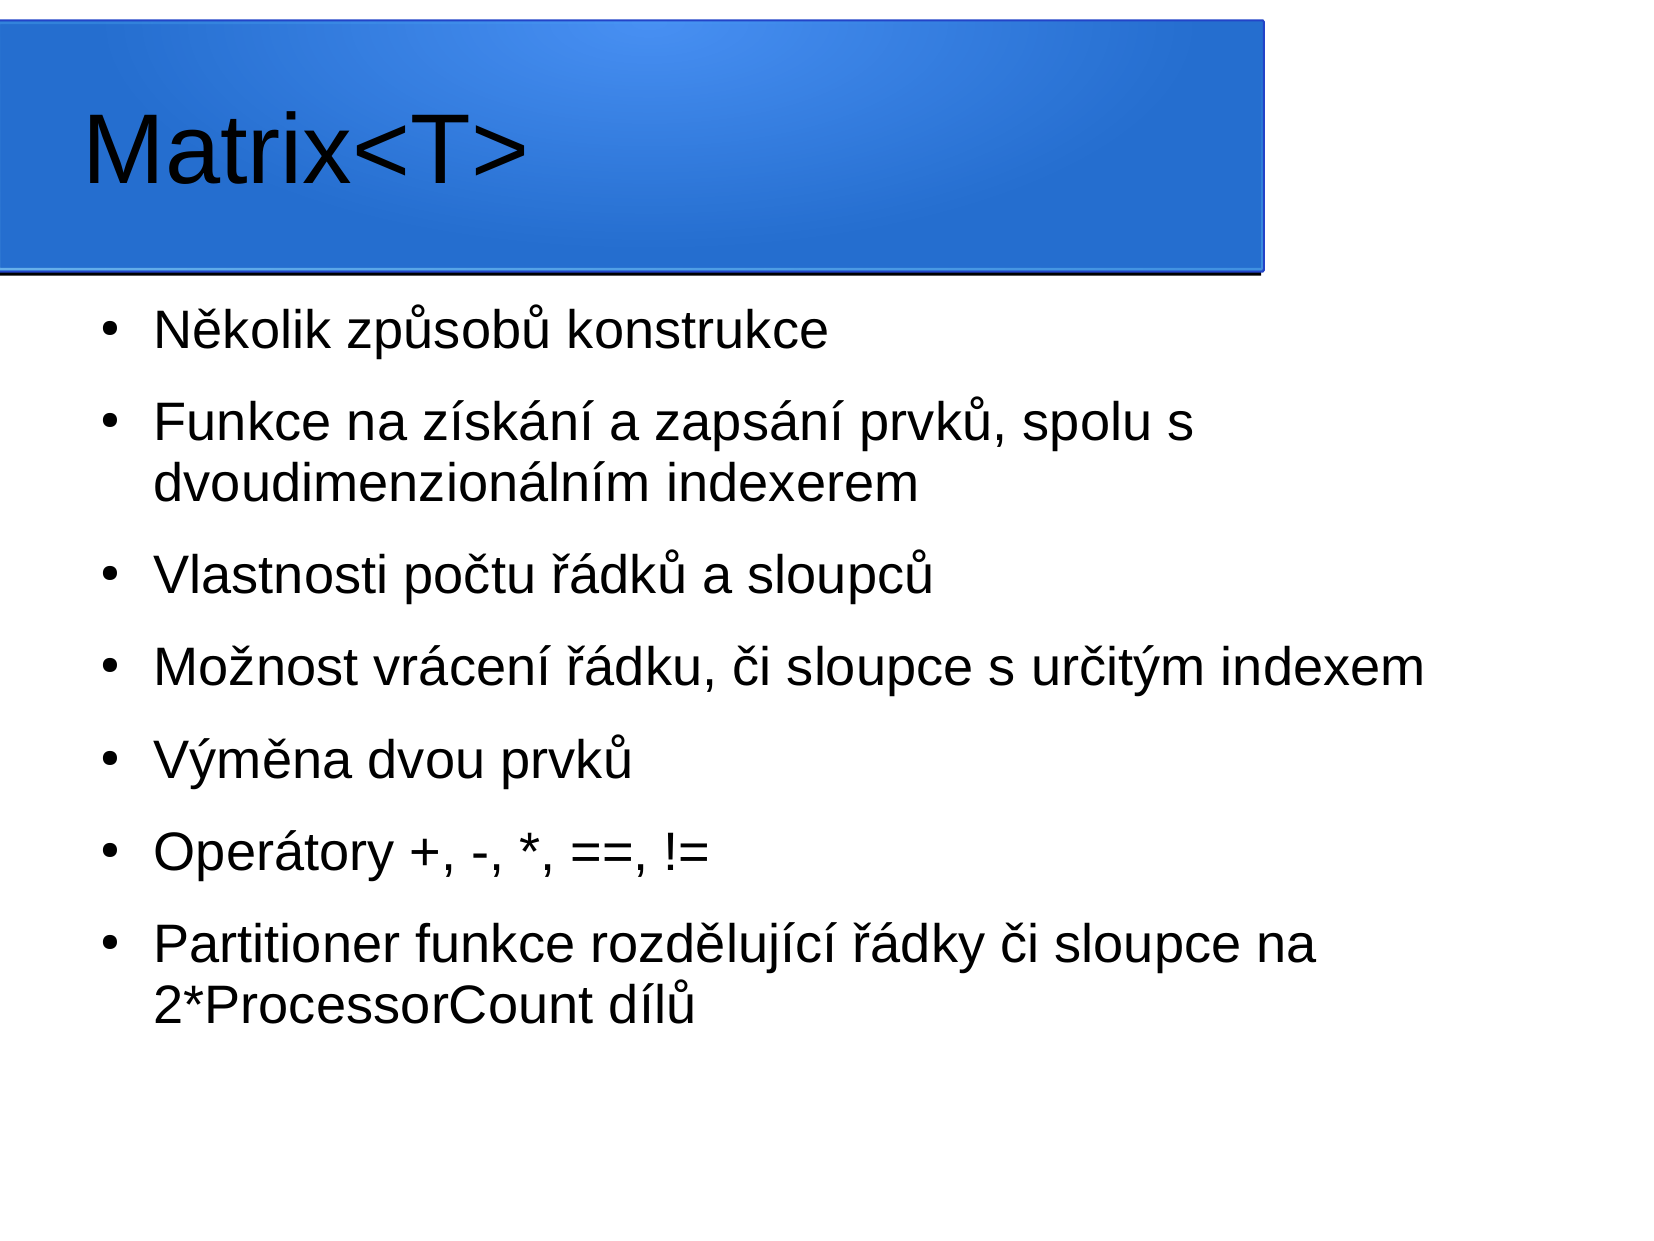

# Matrix<T>
Několik způsobů konstrukce
Funkce na získání a zapsání prvků, spolu s dvoudimenzionálním indexerem
Vlastnosti počtu řádků a sloupců
Možnost vrácení řádku, či sloupce s určitým indexem
Výměna dvou prvků
Operátory +, -, *, ==, !=
Partitioner funkce rozdělující řádky či sloupce na 2*ProcessorCount dílů